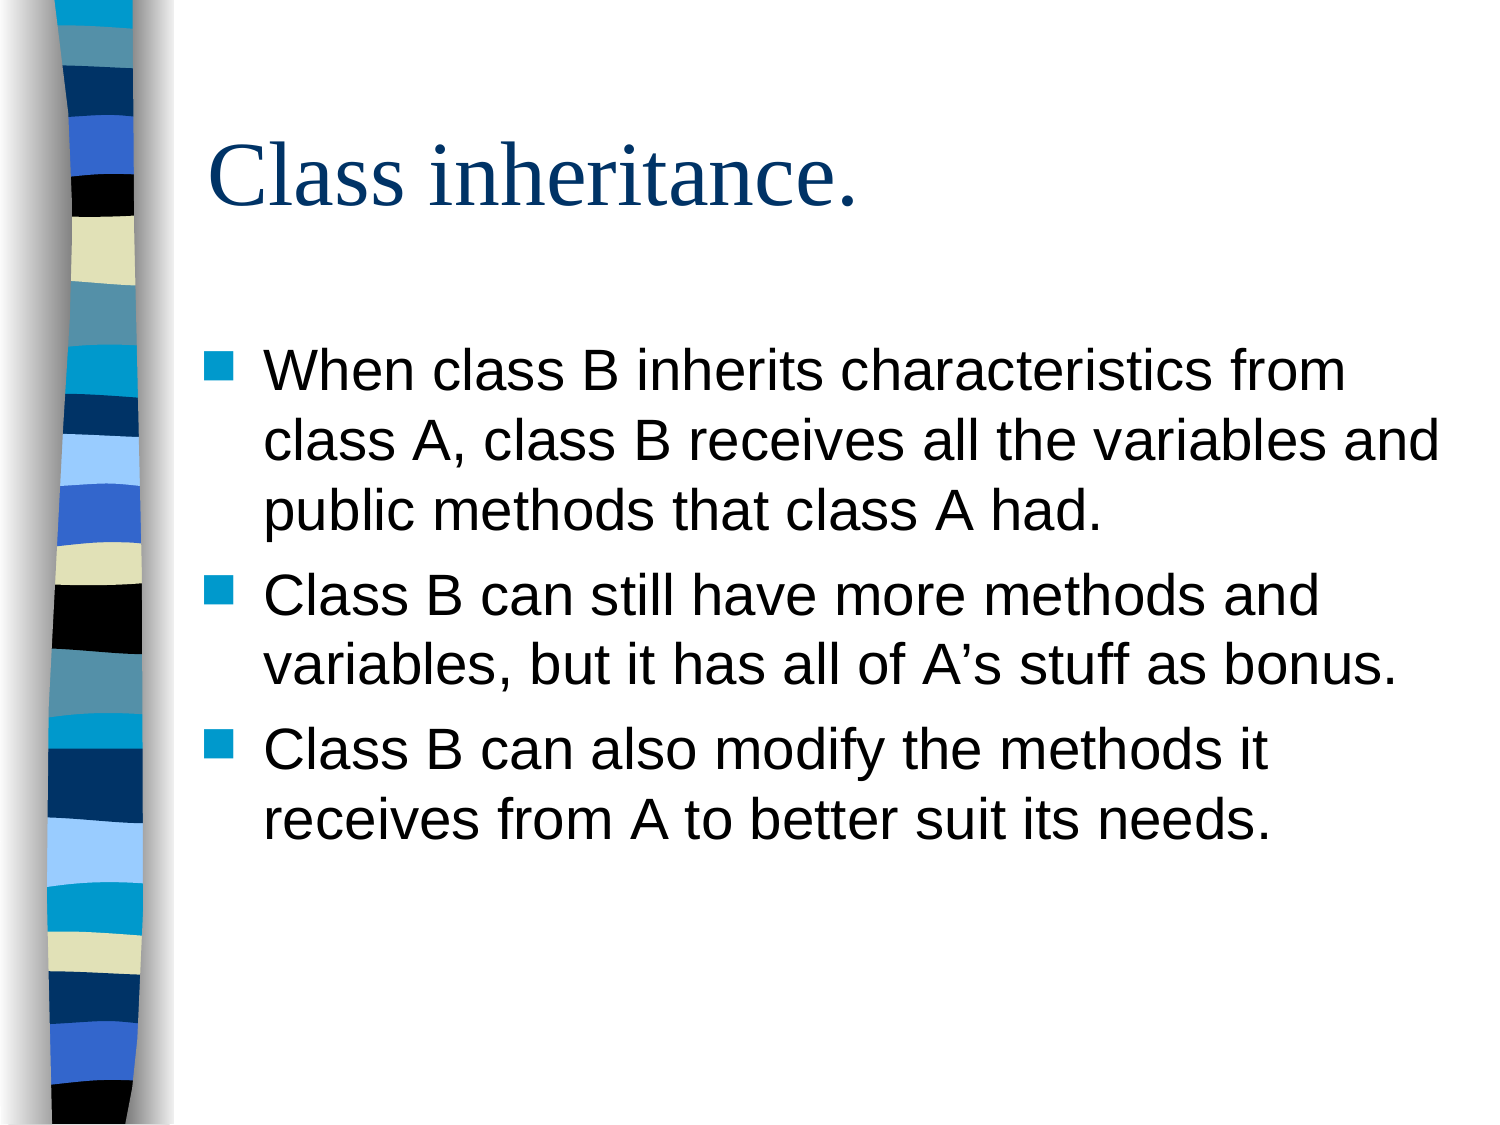

# Class inheritance.
When class B inherits characteristics from class A, class B receives all the variables and public methods that class A had.
Class B can still have more methods and variables, but it has all of A’s stuff as bonus.
Class B can also modify the methods it receives from A to better suit its needs.